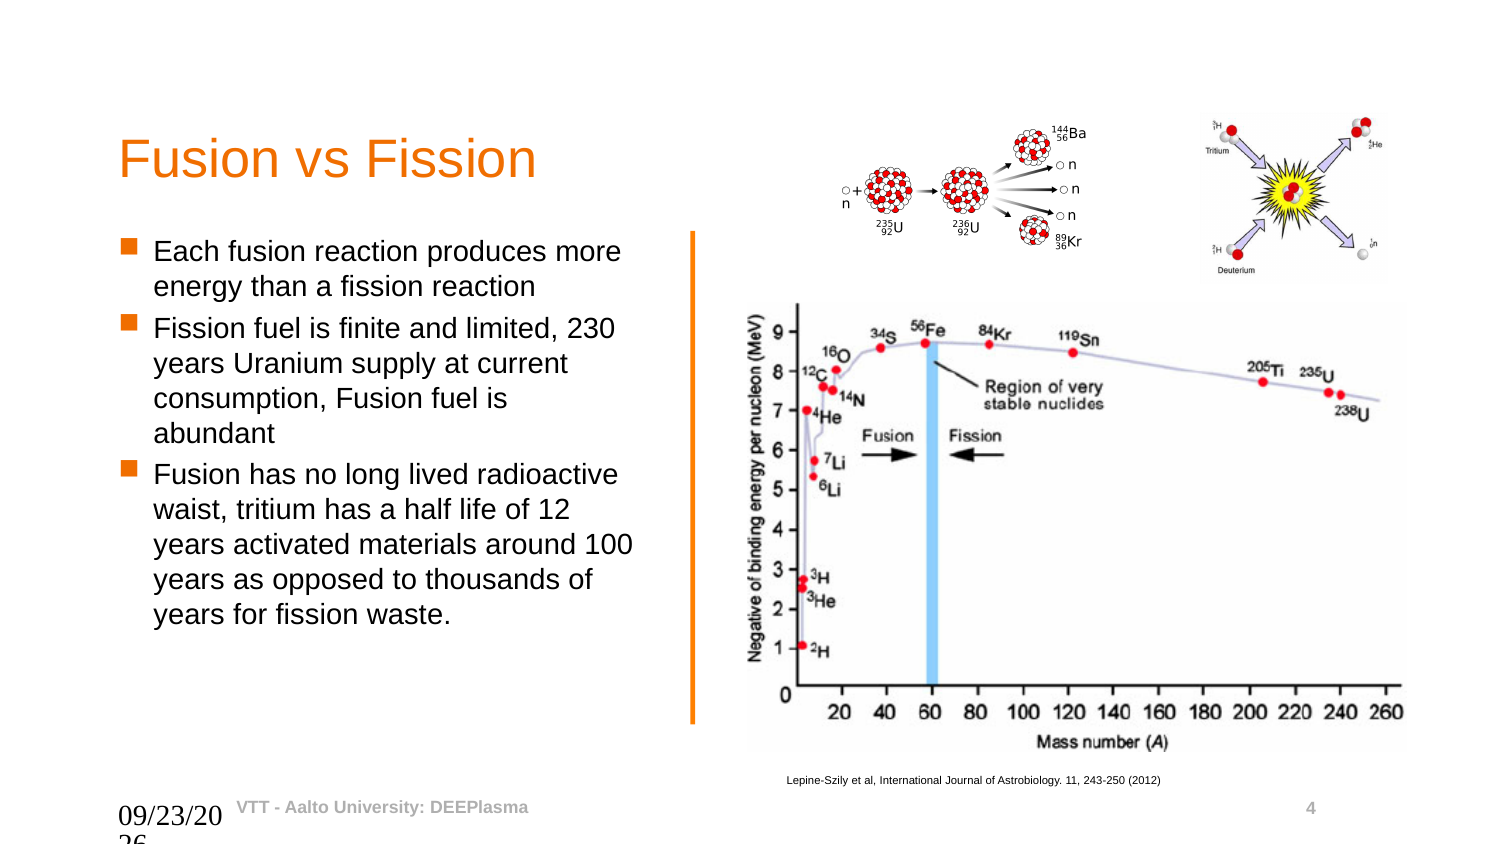

Fusion vs Fission
# Each fusion reaction produces more energy than a fission reaction
Fission fuel is finite and limited, 230 years Uranium supply at current consumption, Fusion fuel is abundant
Fusion has no long lived radioactive waist, tritium has a half life of 12 years activated materials around 100 years as opposed to thousands of years for fission waste.
Lepine-Szily et al, International Journal of Astrobiology. 11, 243-250 (2012)
VTT - Aalto University: DEEPlasma
4